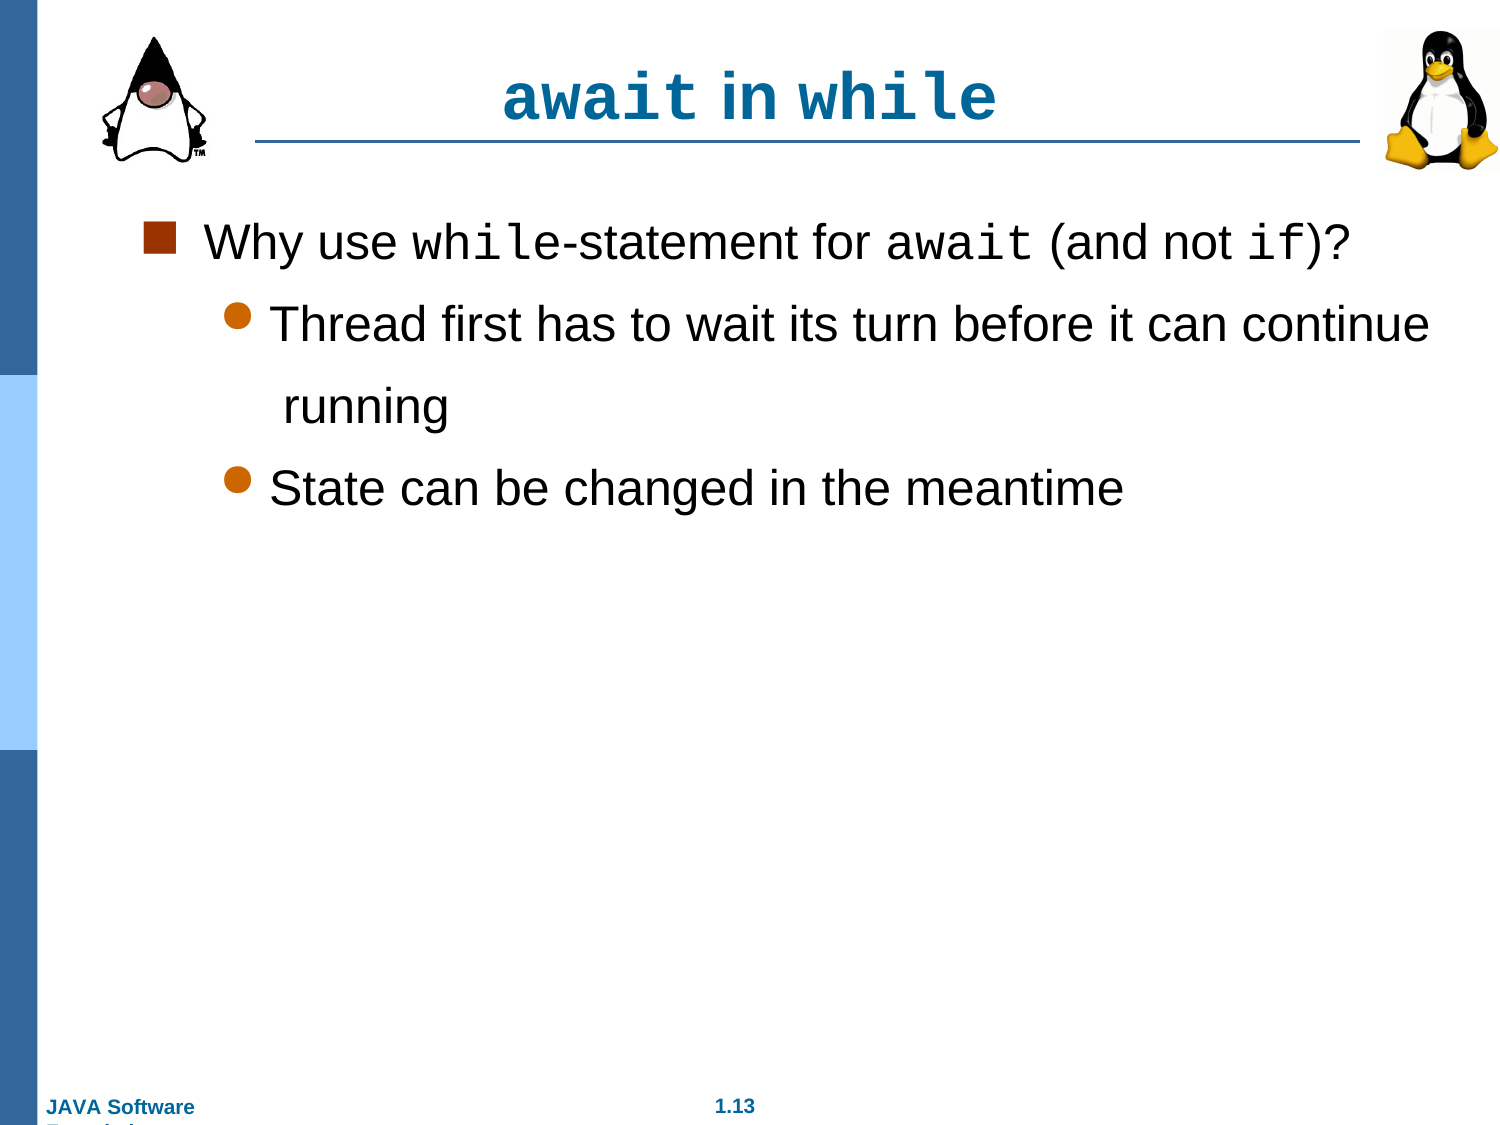

# await in while
Why use while-statement for await (and not if)?
Thread first has to wait its turn before it can continue
 running
State can be changed in the meantime